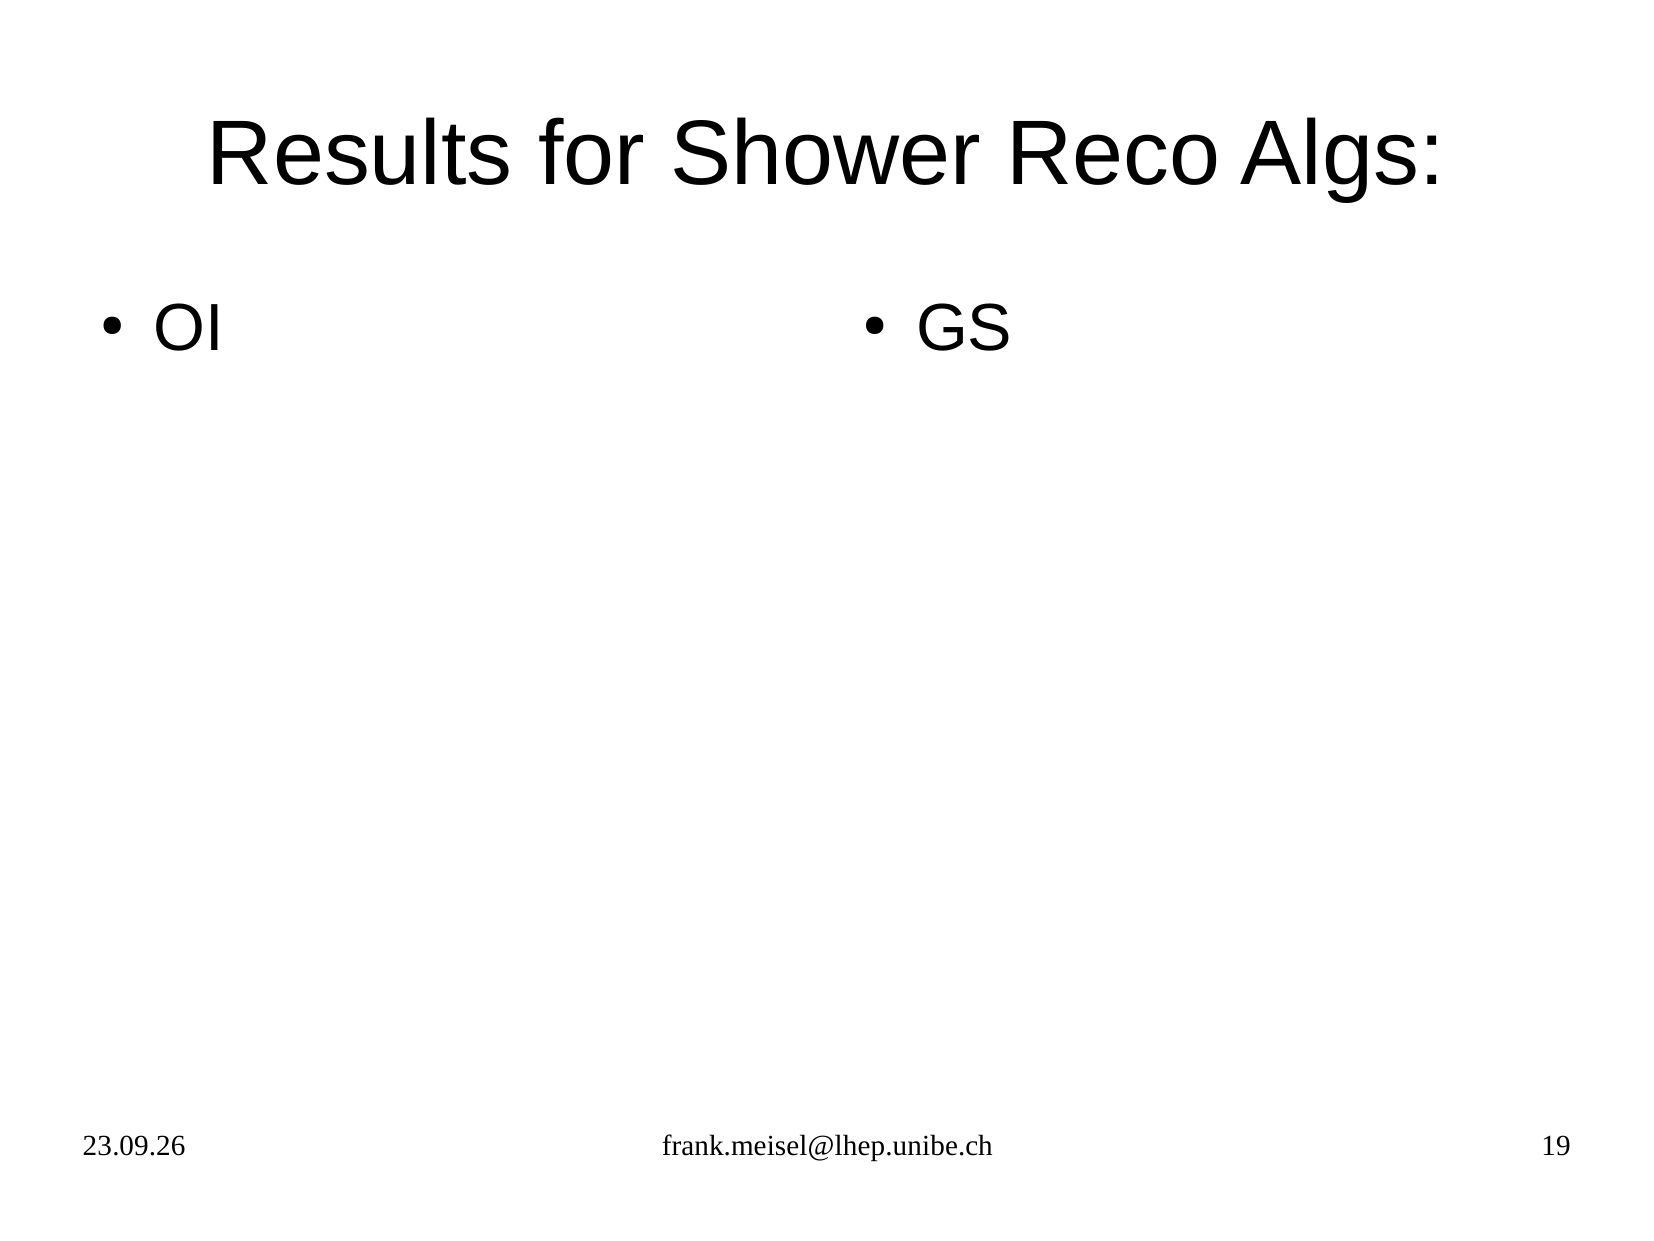

# Results for Shower Reco Algs:
OI
GS
frank.meisel@lhep.unibe.ch
19